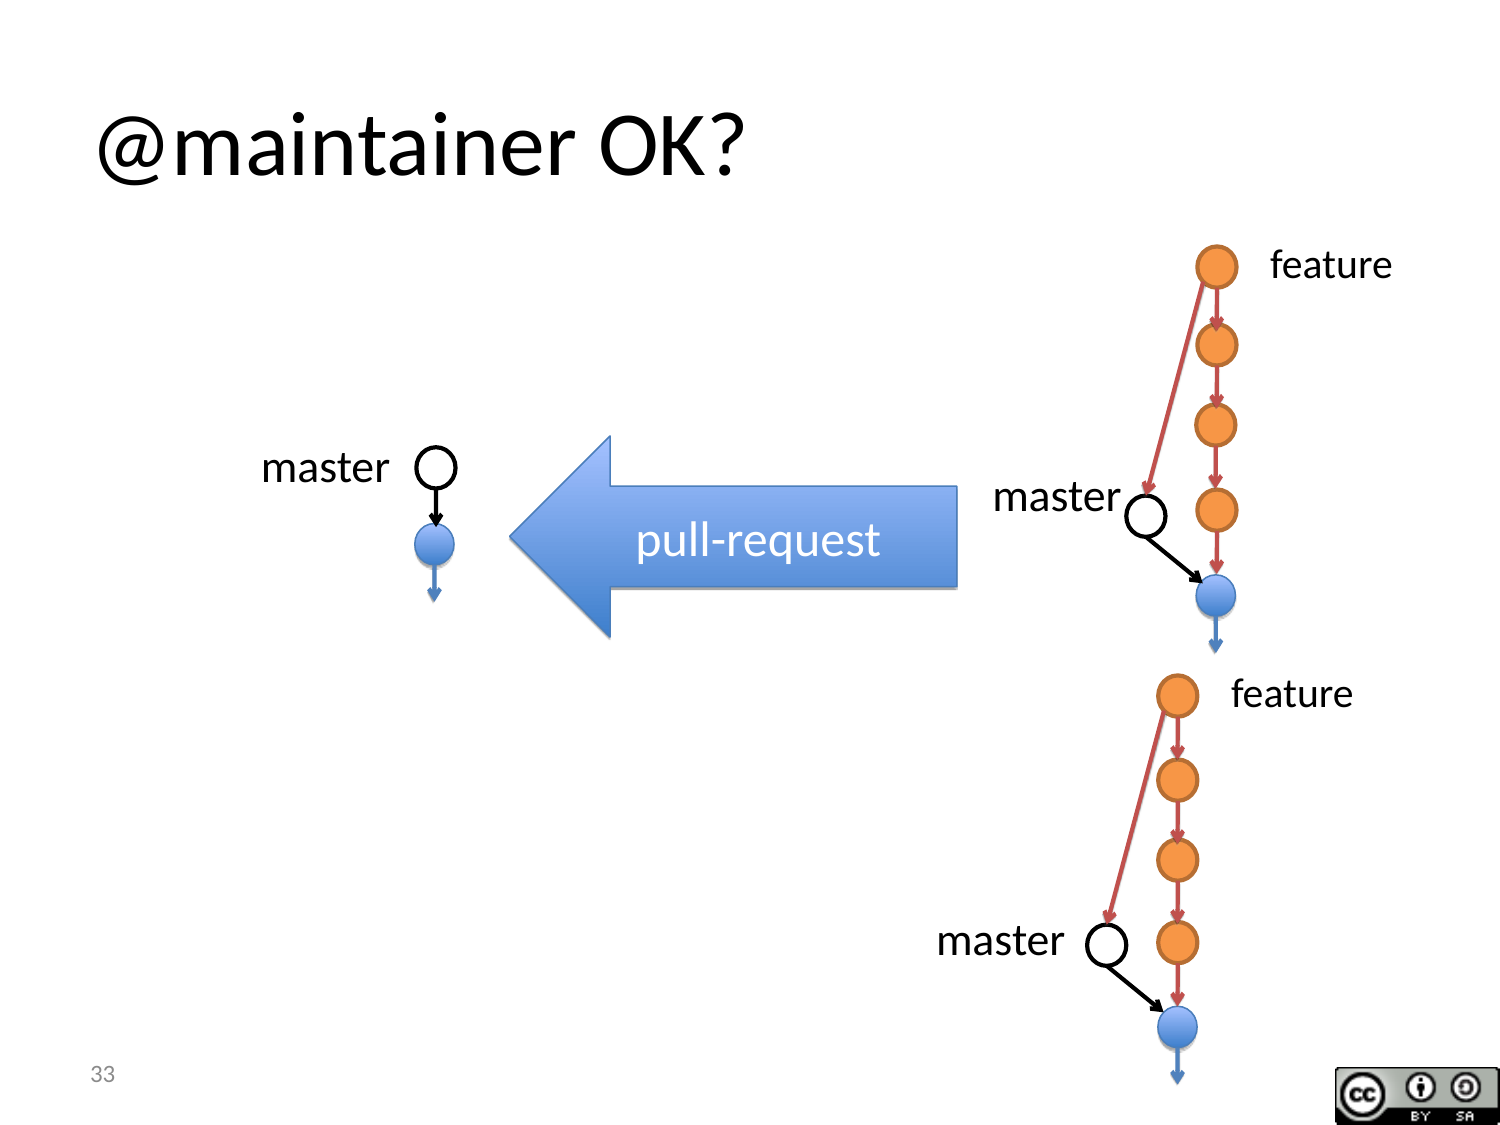

# @maintainer OK?
feature
master
pull-request
master
feature
master